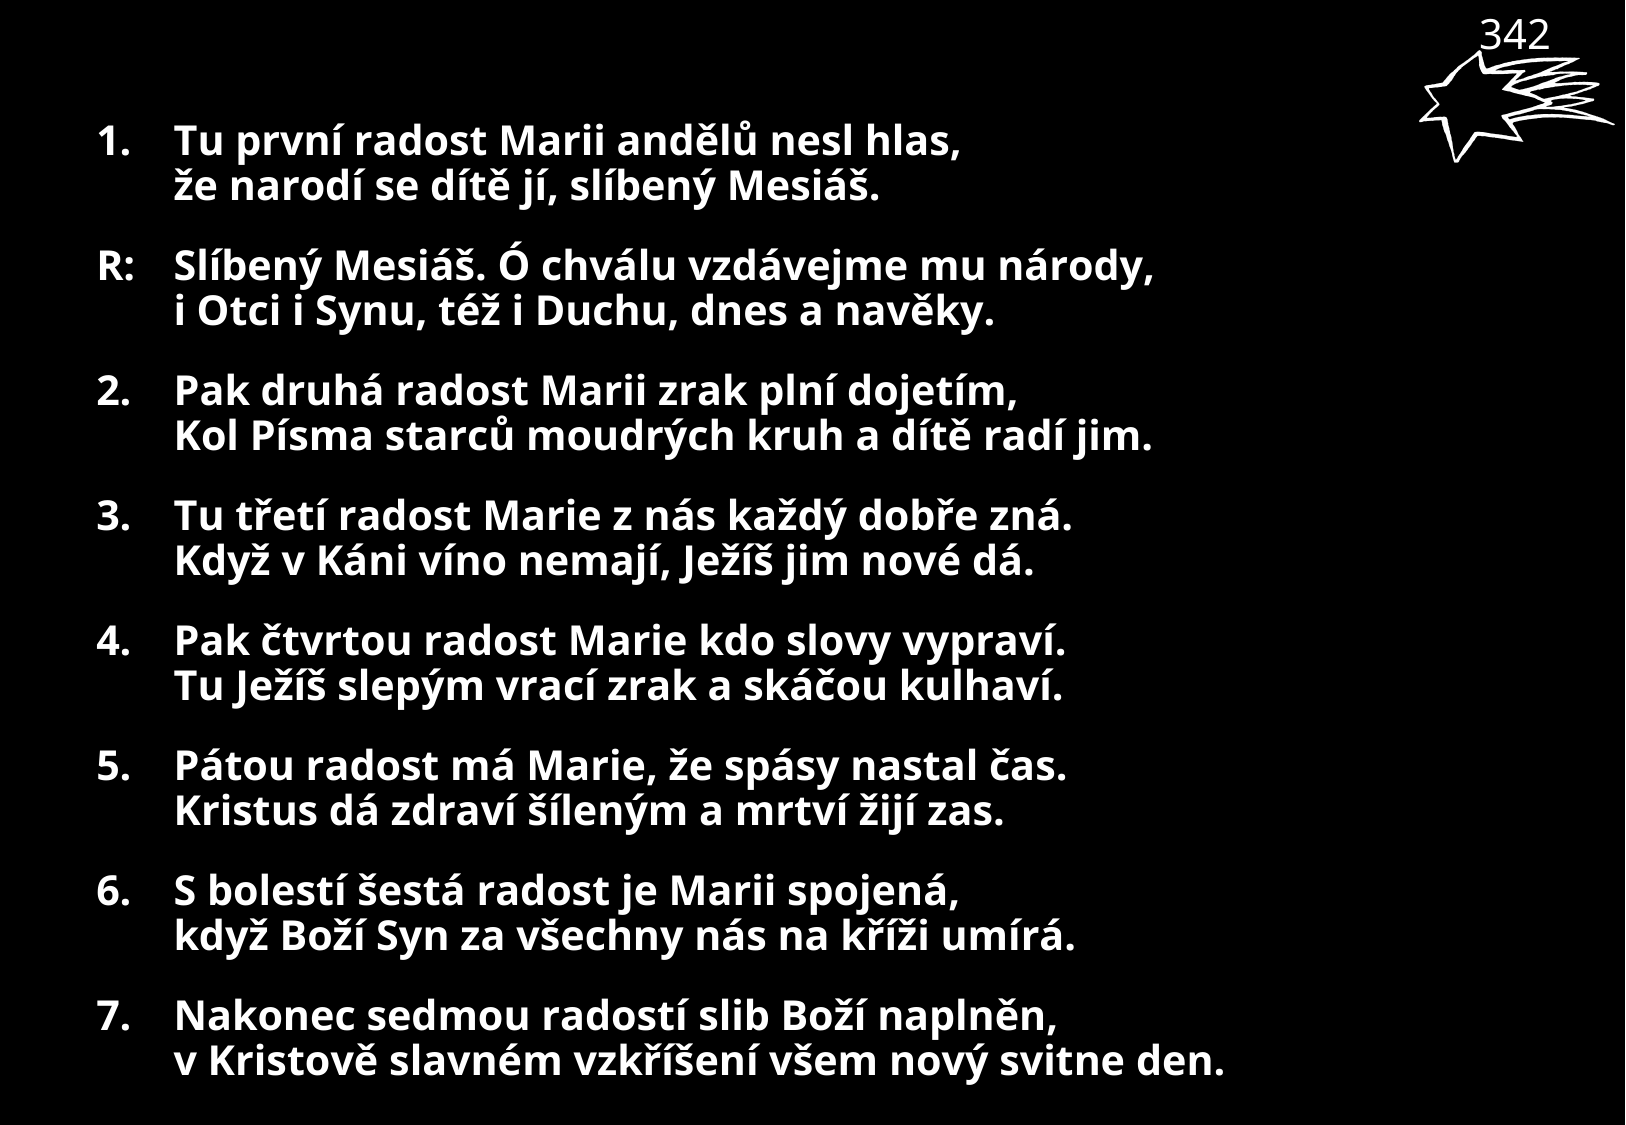

342
# 1. 	Tu první radost Marii andělů nesl hlas, že narodí se dítě jí, slíbený Mesiáš.
R: 	Slíbený Mesiáš. Ó chválu vzdávejme mu národy,
i Otci i Synu, též i Duchu, dnes a navěky.
2. 	Pak druhá radost Marii zrak plní dojetím,
Kol Písma starců moudrých kruh a dítě radí jim.
3. 	Tu třetí radost Marie z nás každý dobře zná.
Když v Káni víno nemají, Ježíš jim nové dá.
4. 	Pak čtvrtou radost Marie kdo slovy vypraví.
Tu Ježíš slepým vrací zrak a skáčou kulhaví.
5. 	Pátou radost má Marie, že spásy nastal čas.
Kristus dá zdraví šíleným a mrtví žijí zas.
6. 	S bolestí šestá radost je Marii spojená,
když Boží Syn za všechny nás na kříži umírá.
7. 	Nakonec sedmou radostí slib Boží naplněn,
v Kristově slavném vzkříšení všem nový svitne den.